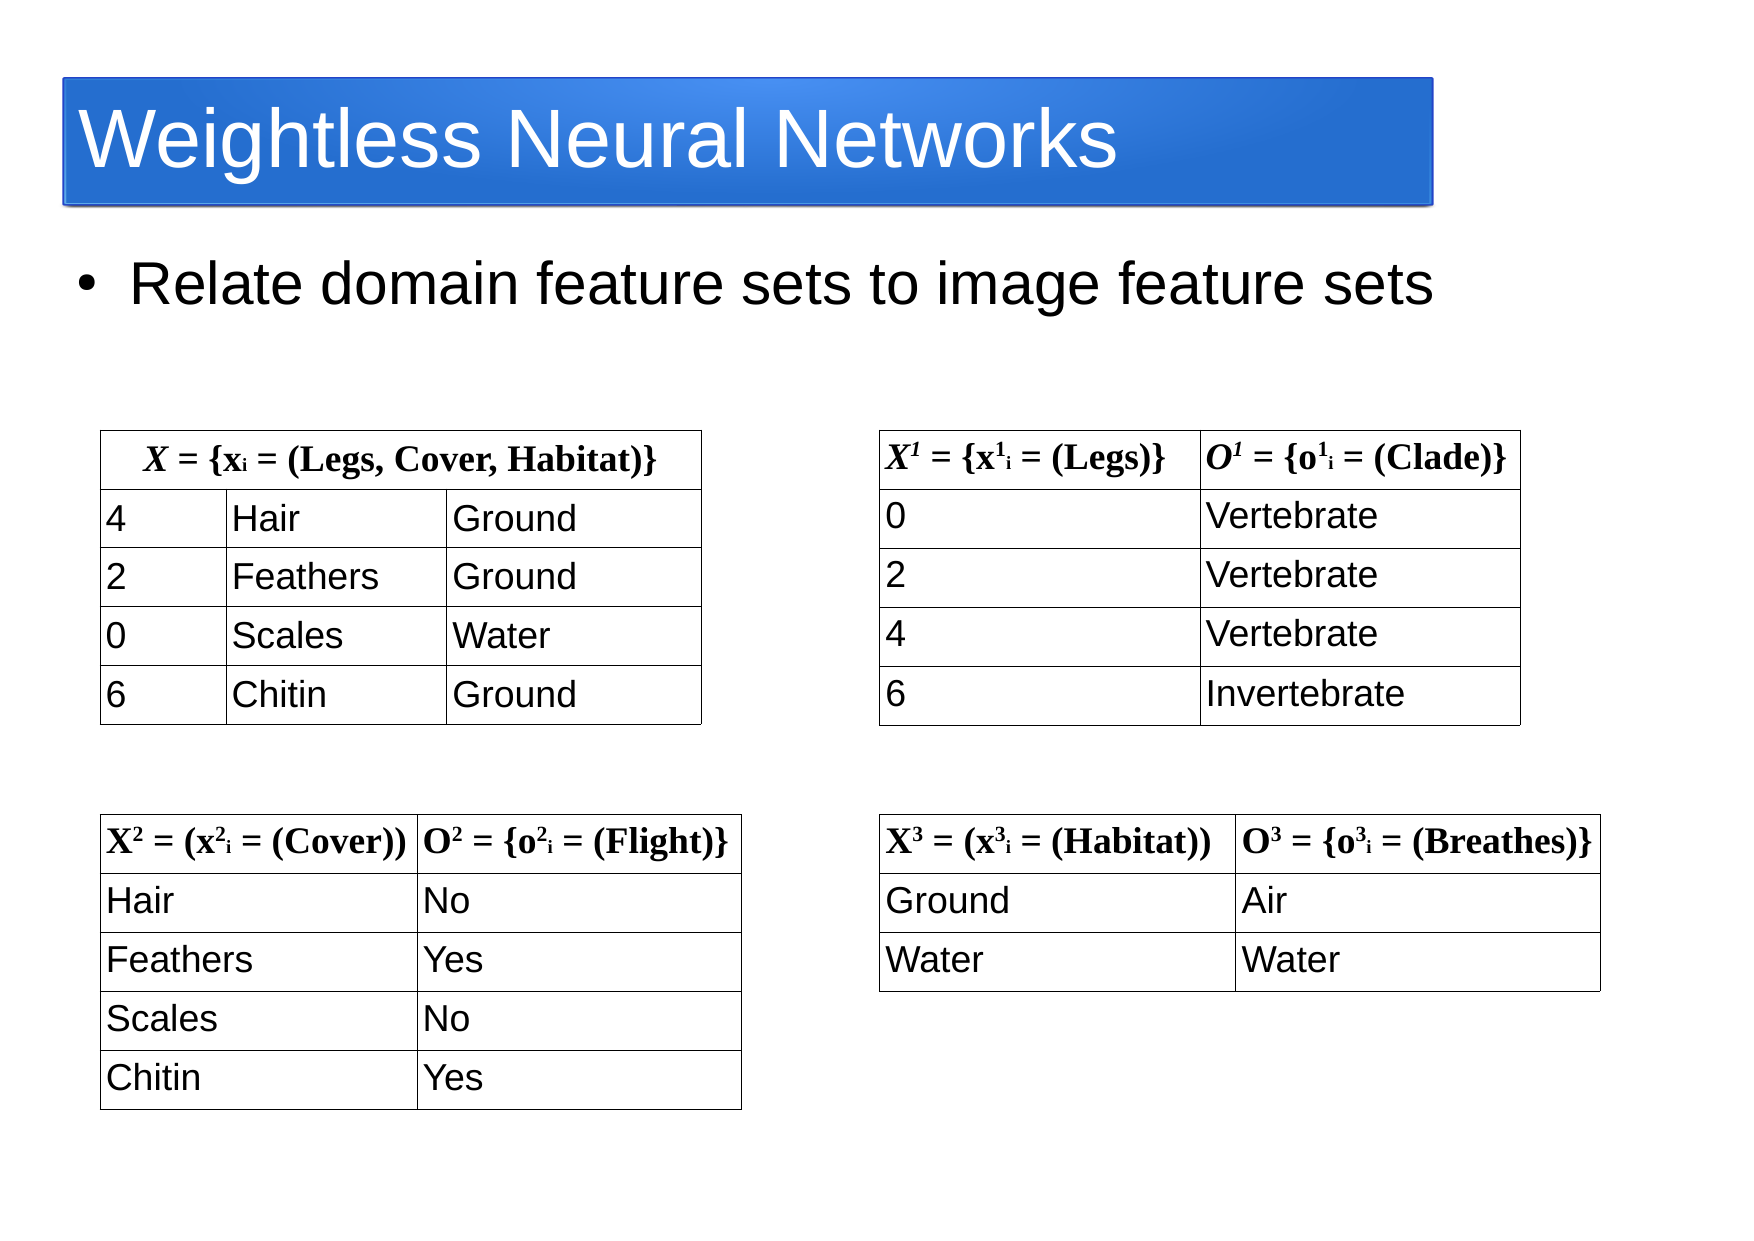

# Weightless Neural Networks
Relate domain feature sets to image feature sets
| X = {xi = (Legs, Cover, Habitat)} | | |
| --- | --- | --- |
| 4 | Hair | Ground |
| 2 | Feathers | Ground |
| 0 | Scales | Water |
| 6 | Chitin | Ground |
| X1 = {x1i = (Legs)} | O1 = {o1i = (Clade)} |
| --- | --- |
| 0 | Vertebrate |
| 2 | Vertebrate |
| 4 | Vertebrate |
| 6 | Invertebrate |
| X2 = (x2i = (Cover)) | O2 = {o2i = (Flight)} |
| --- | --- |
| Hair | No |
| Feathers | Yes |
| Scales | No |
| Chitin | Yes |
| X3 = (x3i = (Habitat)) | O3 = {o3i = (Breathes)} |
| --- | --- |
| Ground | Air |
| Water | Water |